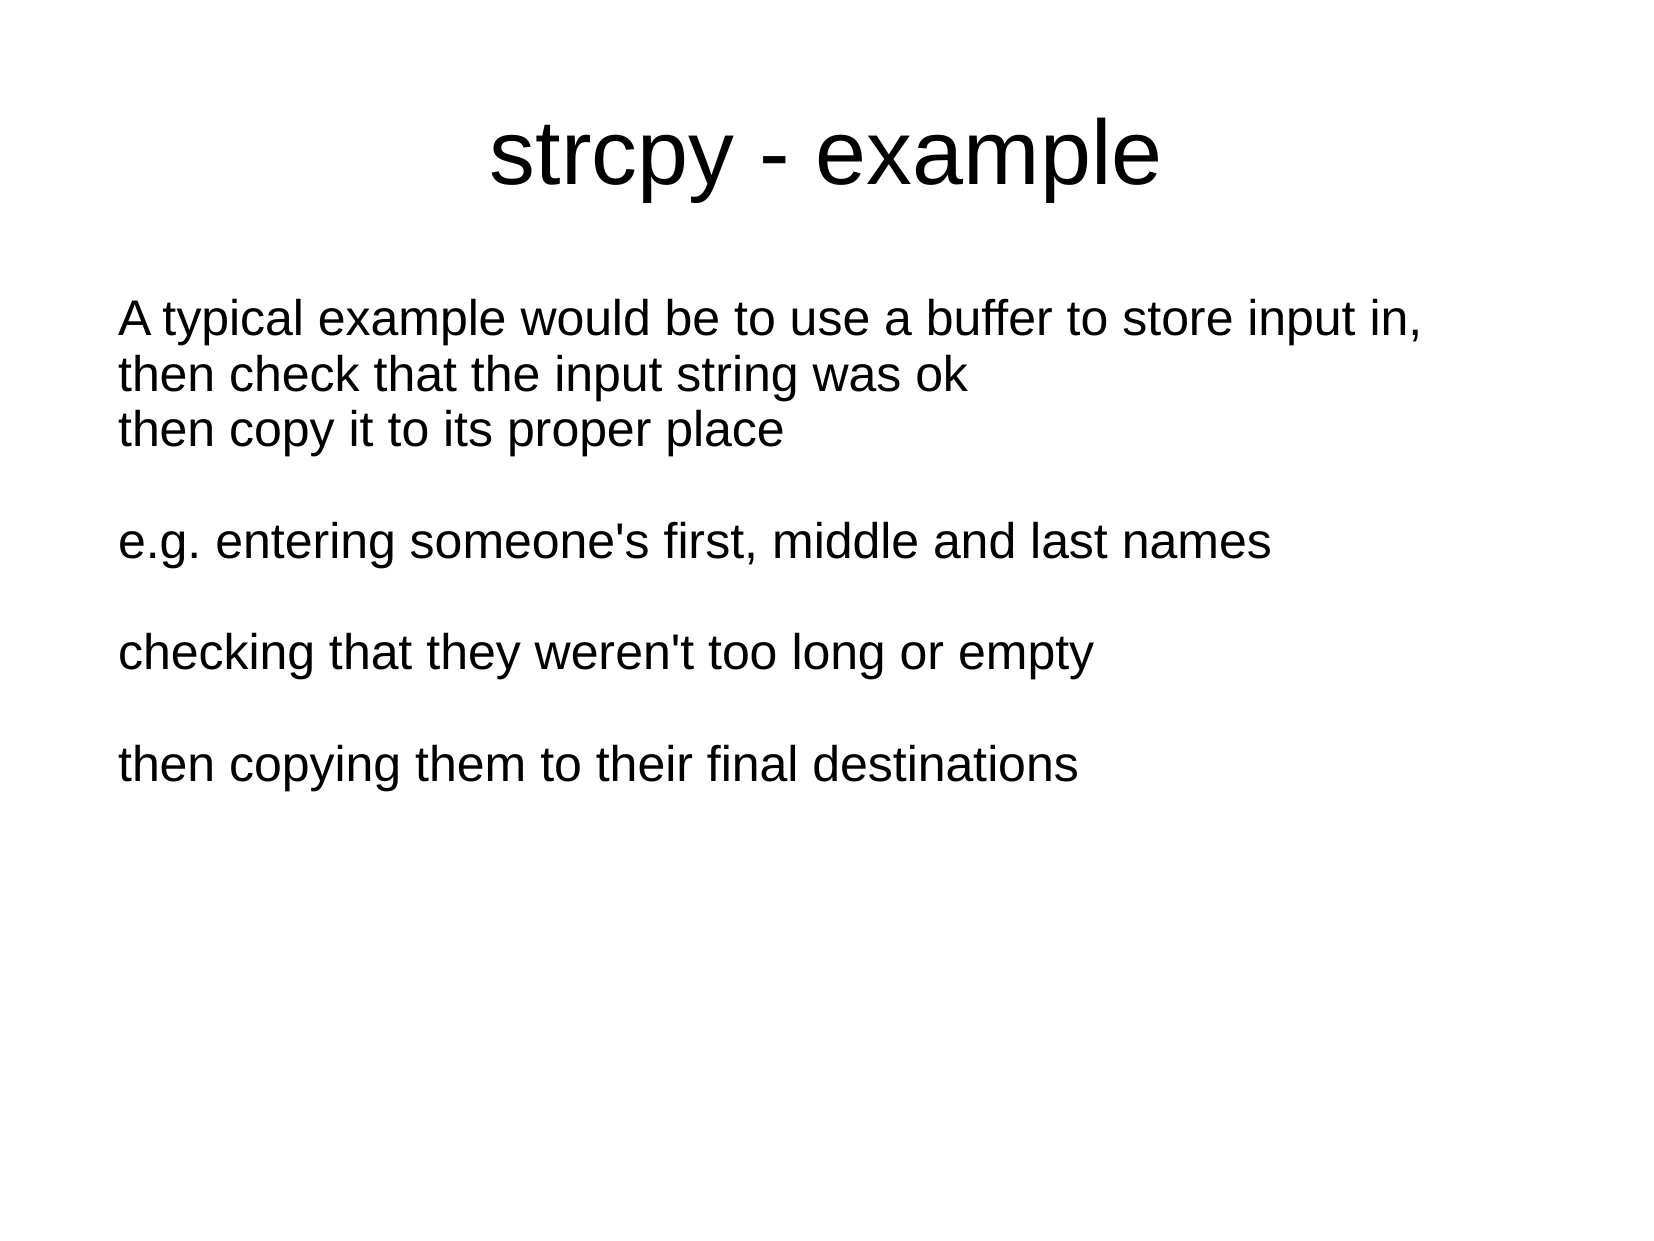

# strcpy - example
A typical example would be to use a buffer to store input in,
then check that the input string was ok
then copy it to its proper place
e.g. entering someone's first, middle and last names
checking that they weren't too long or empty
then copying them to their final destinations